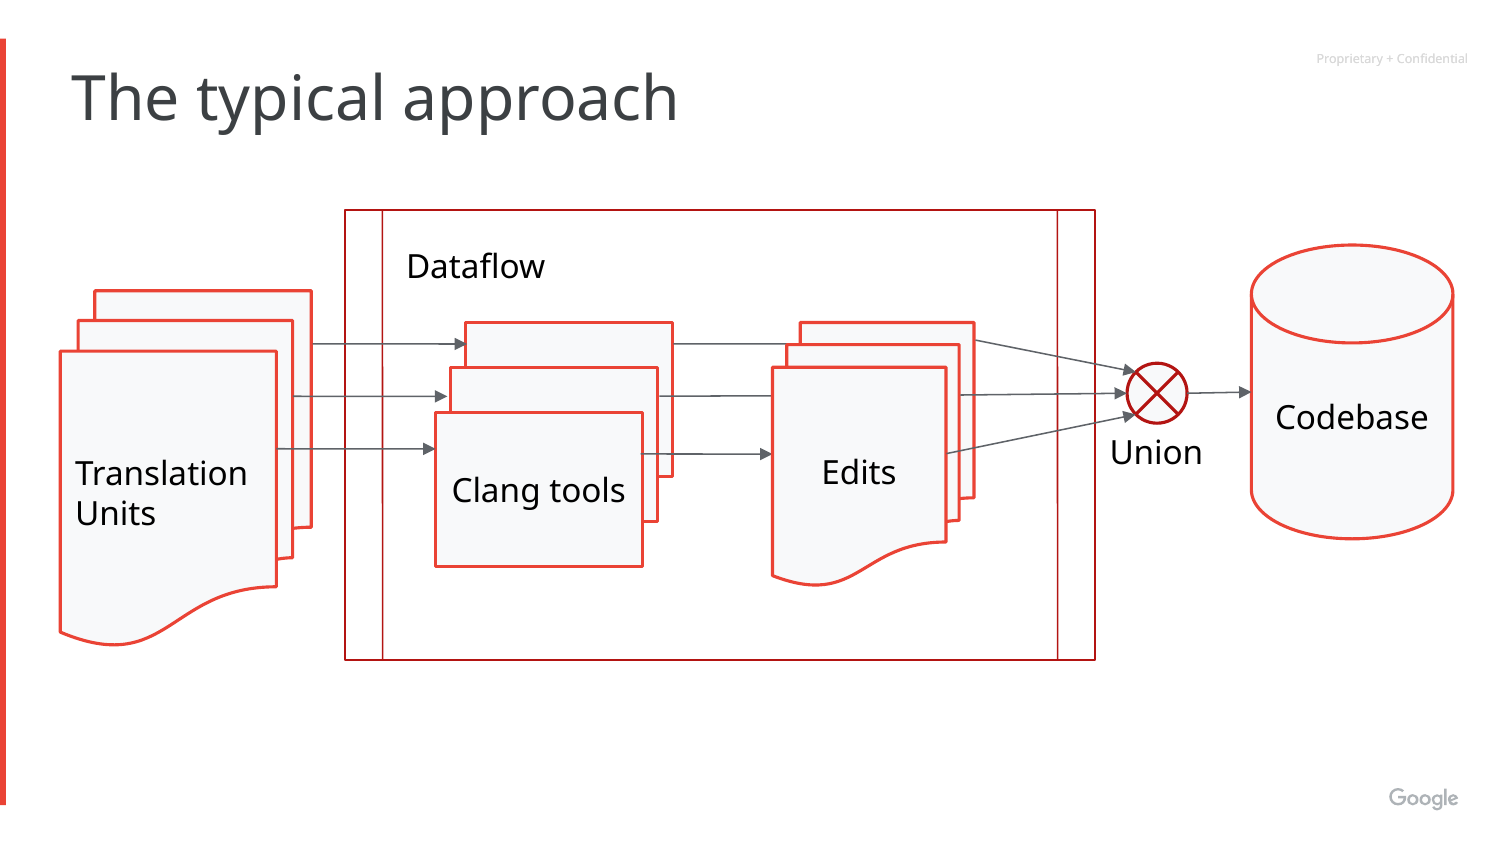

# The typical approach
Dataflow
Codebase
Translation
Units
Clang tools
Edits
Union